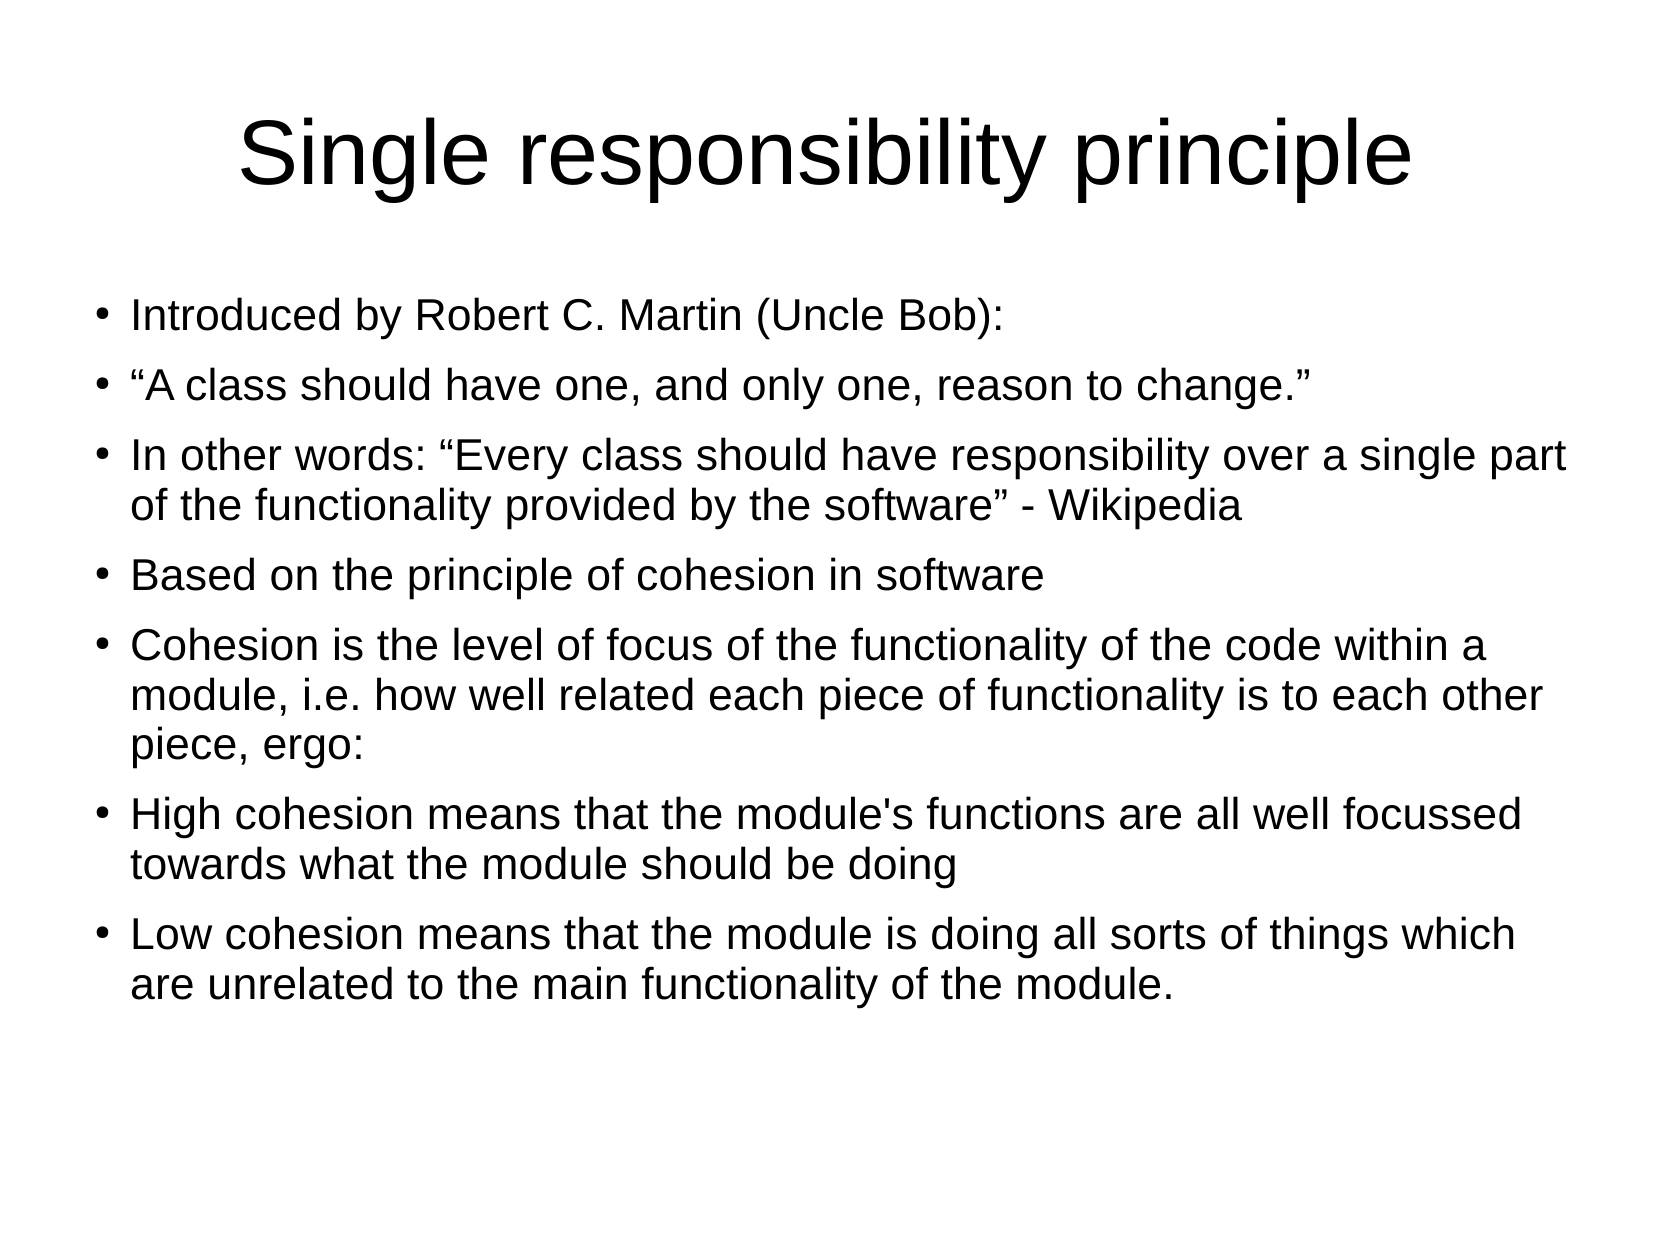

# Single responsibility principle
Introduced by Robert C. Martin (Uncle Bob):
“A class should have one, and only one, reason to change.”
In other words: “Every class should have responsibility over a single part of the functionality provided by the software” - Wikipedia
Based on the principle of cohesion in software
Cohesion is the level of focus of the functionality of the code within a module, i.e. how well related each piece of functionality is to each other piece, ergo:
High cohesion means that the module's functions are all well focussed towards what the module should be doing
Low cohesion means that the module is doing all sorts of things which are unrelated to the main functionality of the module.